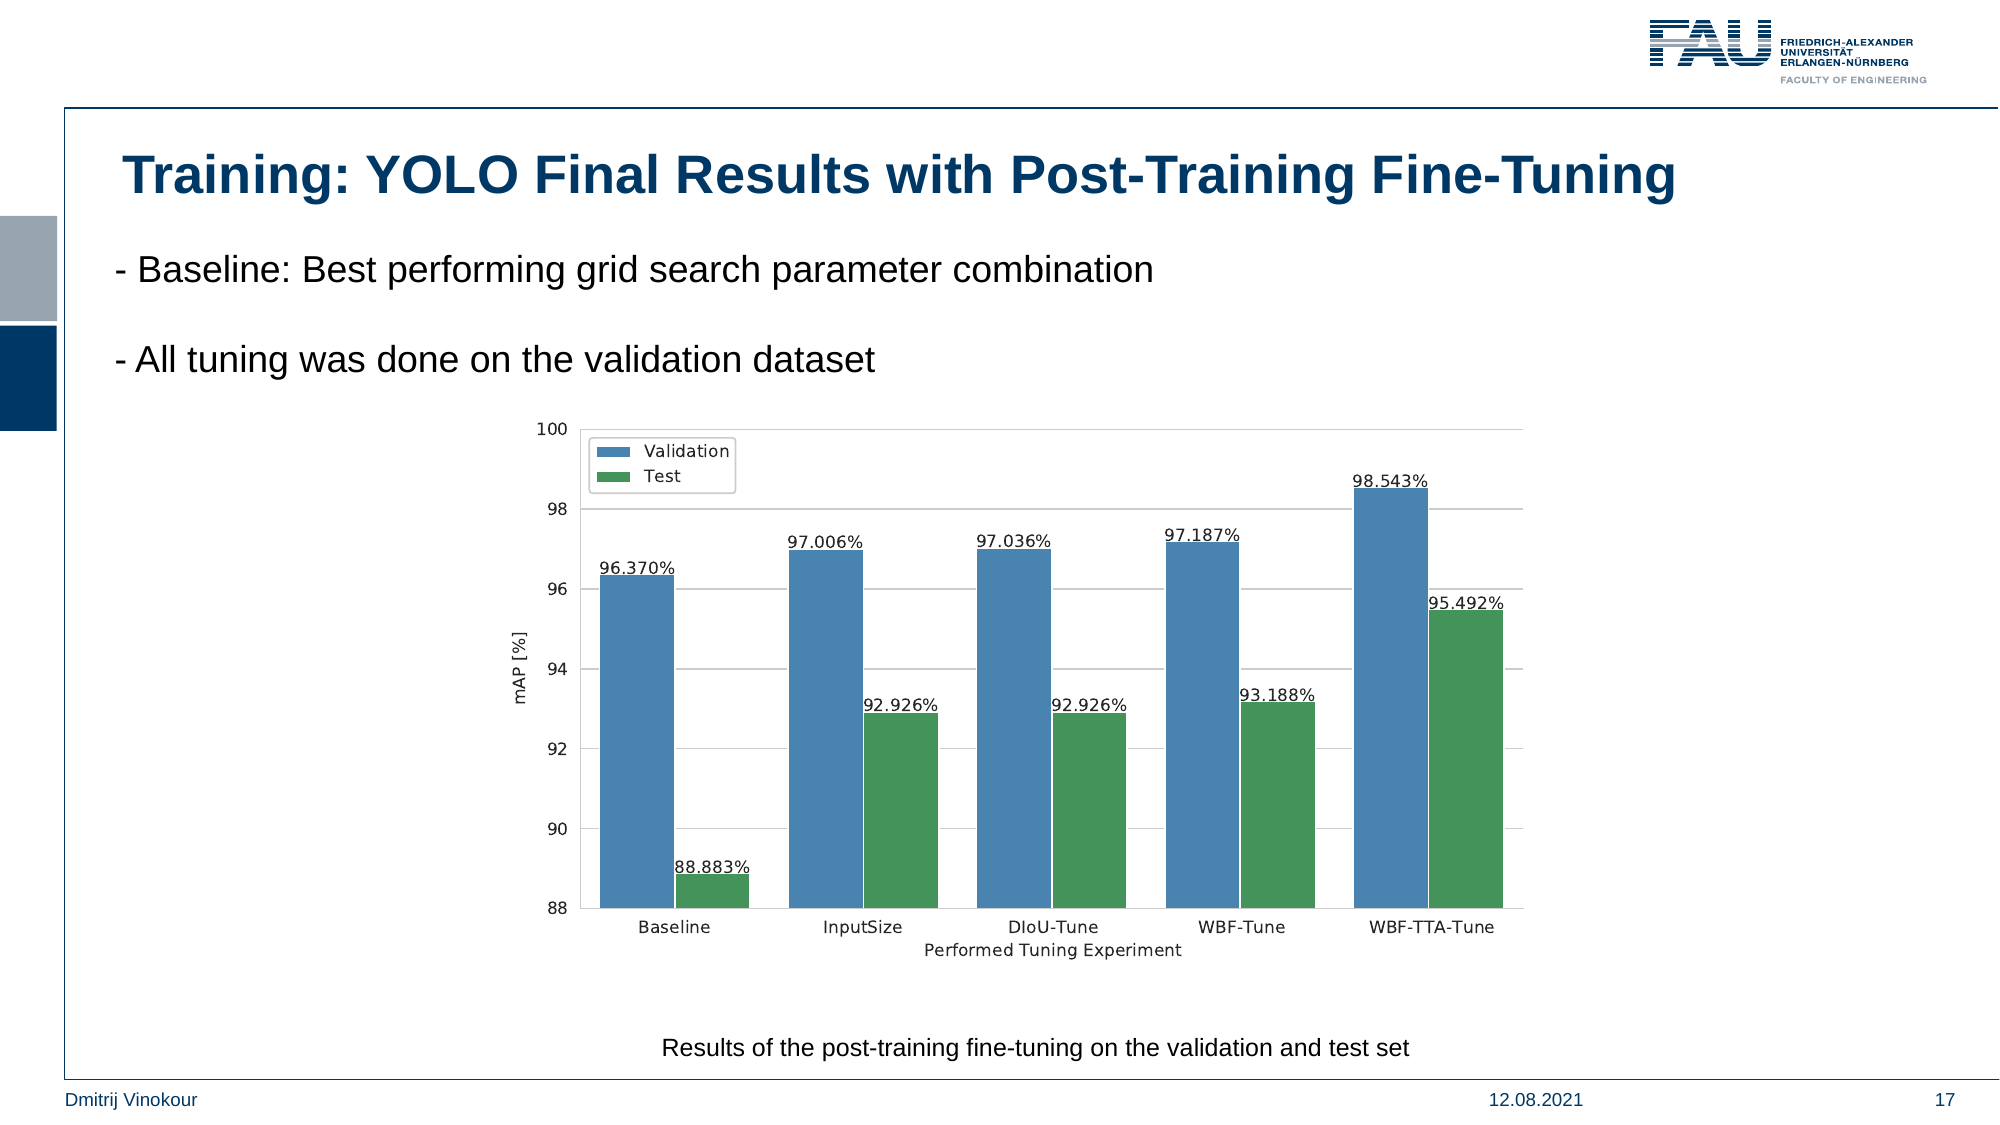

Training: YOLO Final Results with Post-Training Fine-Tuning
- Baseline: Best performing grid search parameter combination
- All tuning was done on the validation dataset
Results of the post-training fine-tuning on the validation and test set
12.08.2021
Dmitrij Vinokour